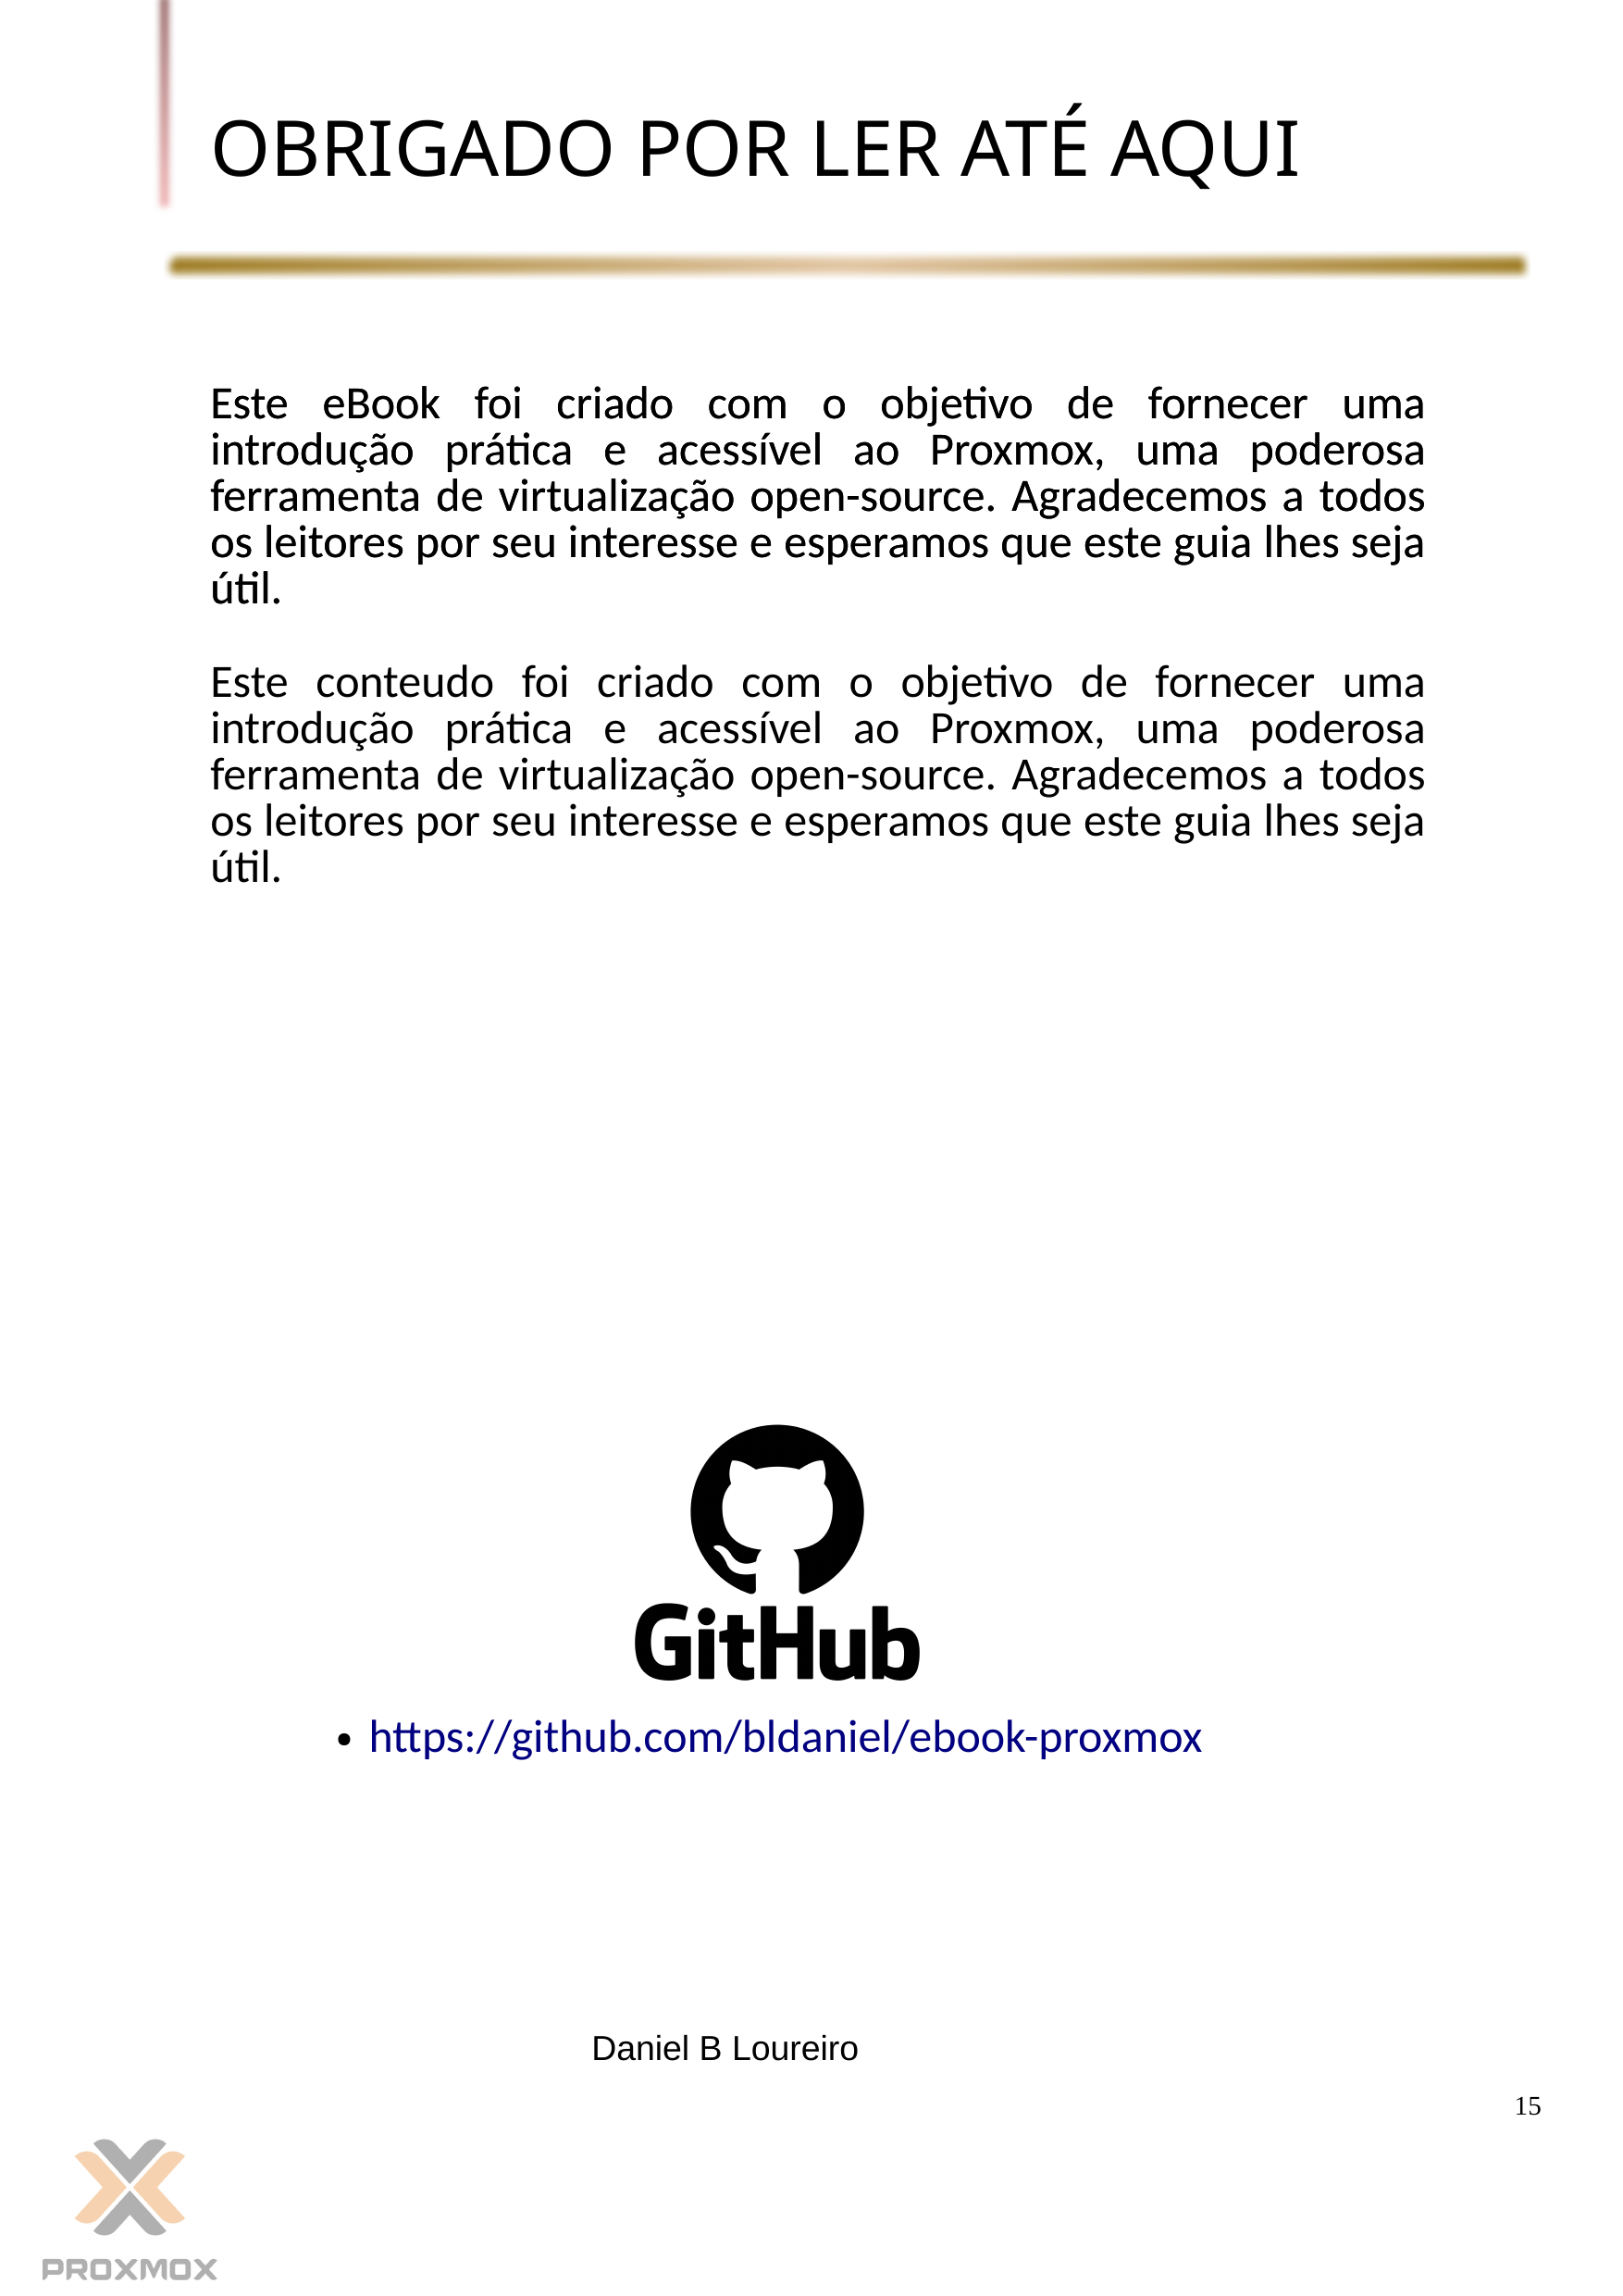

OBRIGADO POR LER ATÉ AQUI
Este eBook foi criado com o objetivo de fornecer uma introdução prática e acessível ao Proxmox, uma poderosa ferramenta de virtualização open-source. Agradecemos a todos os leitores por seu interesse e esperamos que este guia lhes seja útil.
Este eBook foi criado com o objetivo de fornecer uma introdução prática e acessível ao Proxmox, uma poderosa ferramenta de virtualização open-source. Agradecemos a todos os leitores por seu interesse e esperamos que este guia lhes seja útil.
Este conteudo foi criado com o objetivo de fornecer uma introdução prática e acessível ao Proxmox, uma poderosa ferramenta de virtualização open-source. Agradecemos a todos os leitores por seu interesse e esperamos que este guia lhes seja útil.
https://github.com/bldaniel/ebook-proxmox
 Daniel B Loureiro
15